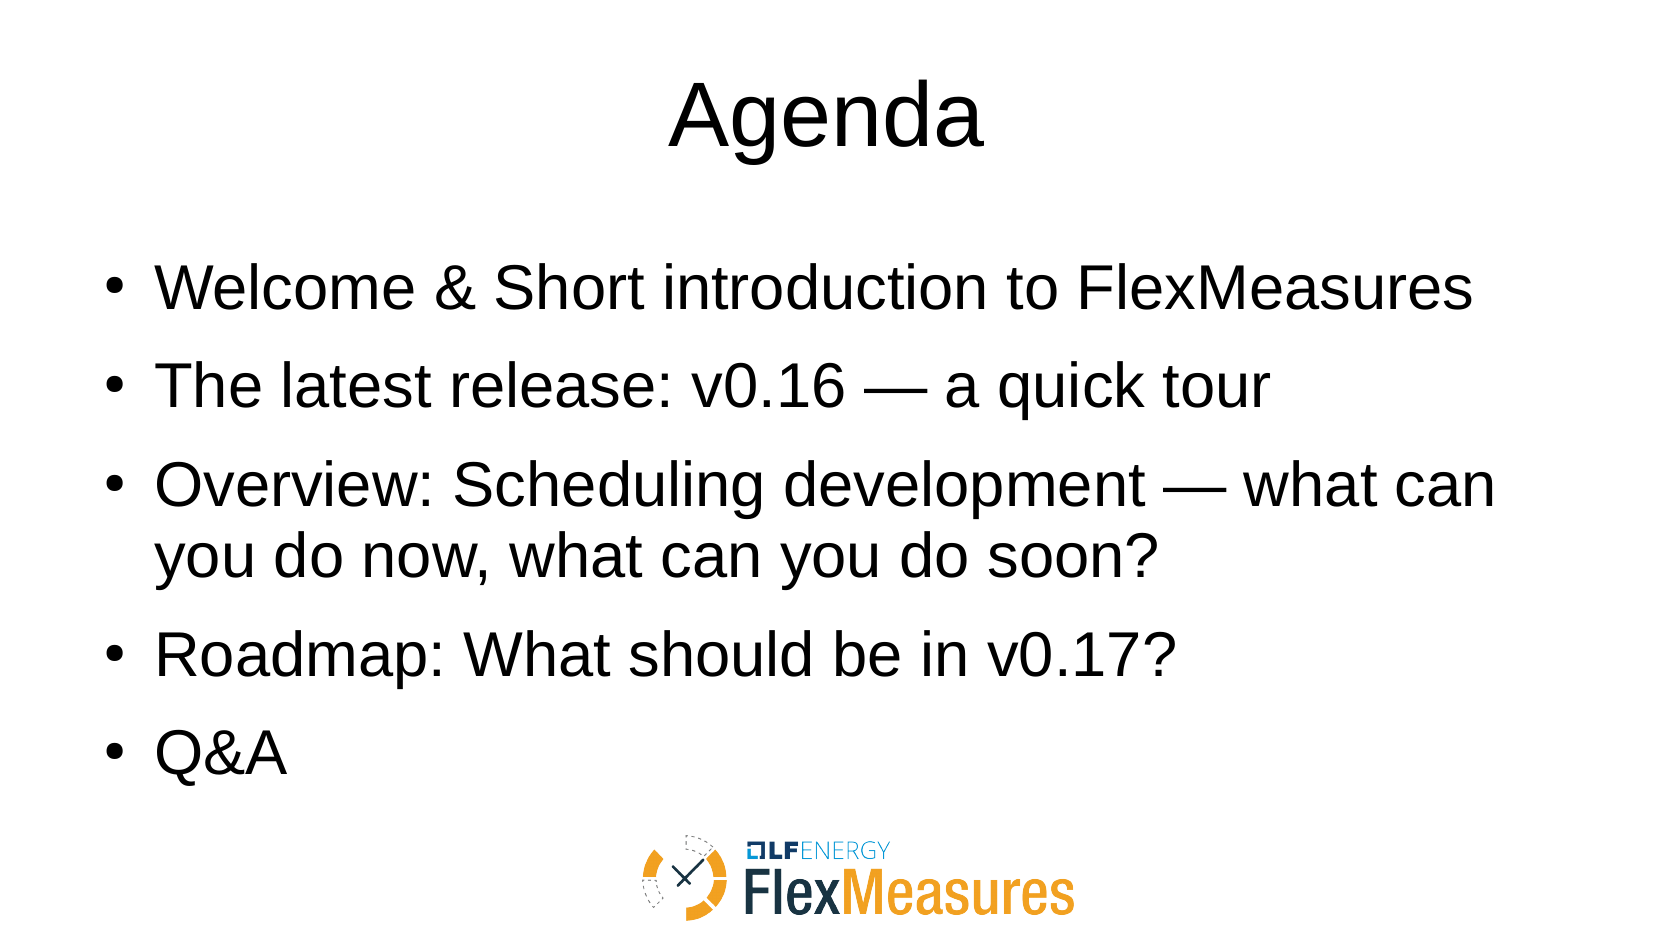

# Agenda
Welcome & Short introduction to FlexMeasures
The latest release: v0.16 ― a quick tour
Overview: Scheduling development ― what can you do now, what can you do soon?
Roadmap: What should be in v0.17?
Q&A